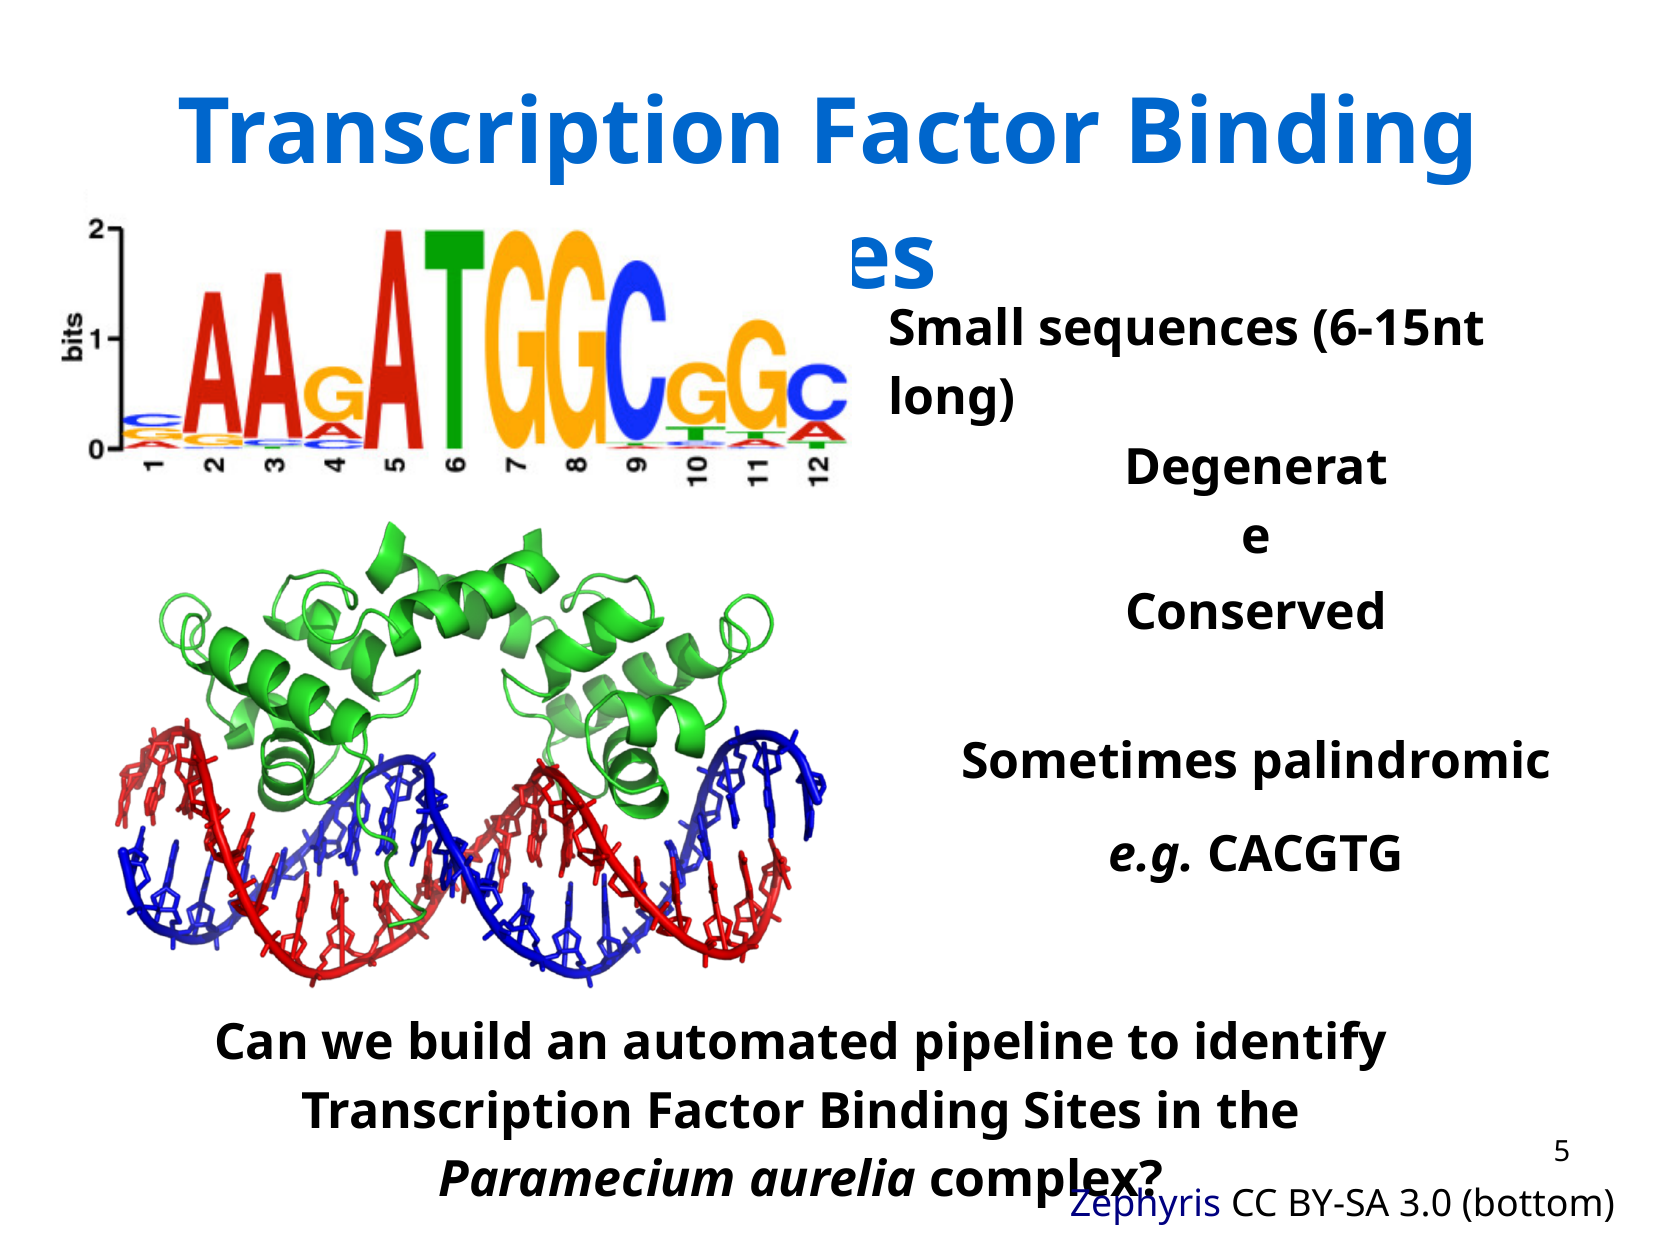

Transcription Factor Binding Sites
Small sequences (6-15nt long)
Degenerate
Conserved
Sometimes palindromic
e.g. CACGTG
Can we build an automated pipeline to identify Transcription Factor Binding Sites in the Paramecium aurelia complex?
5
Zephyris CC BY-SA 3.0 (bottom)